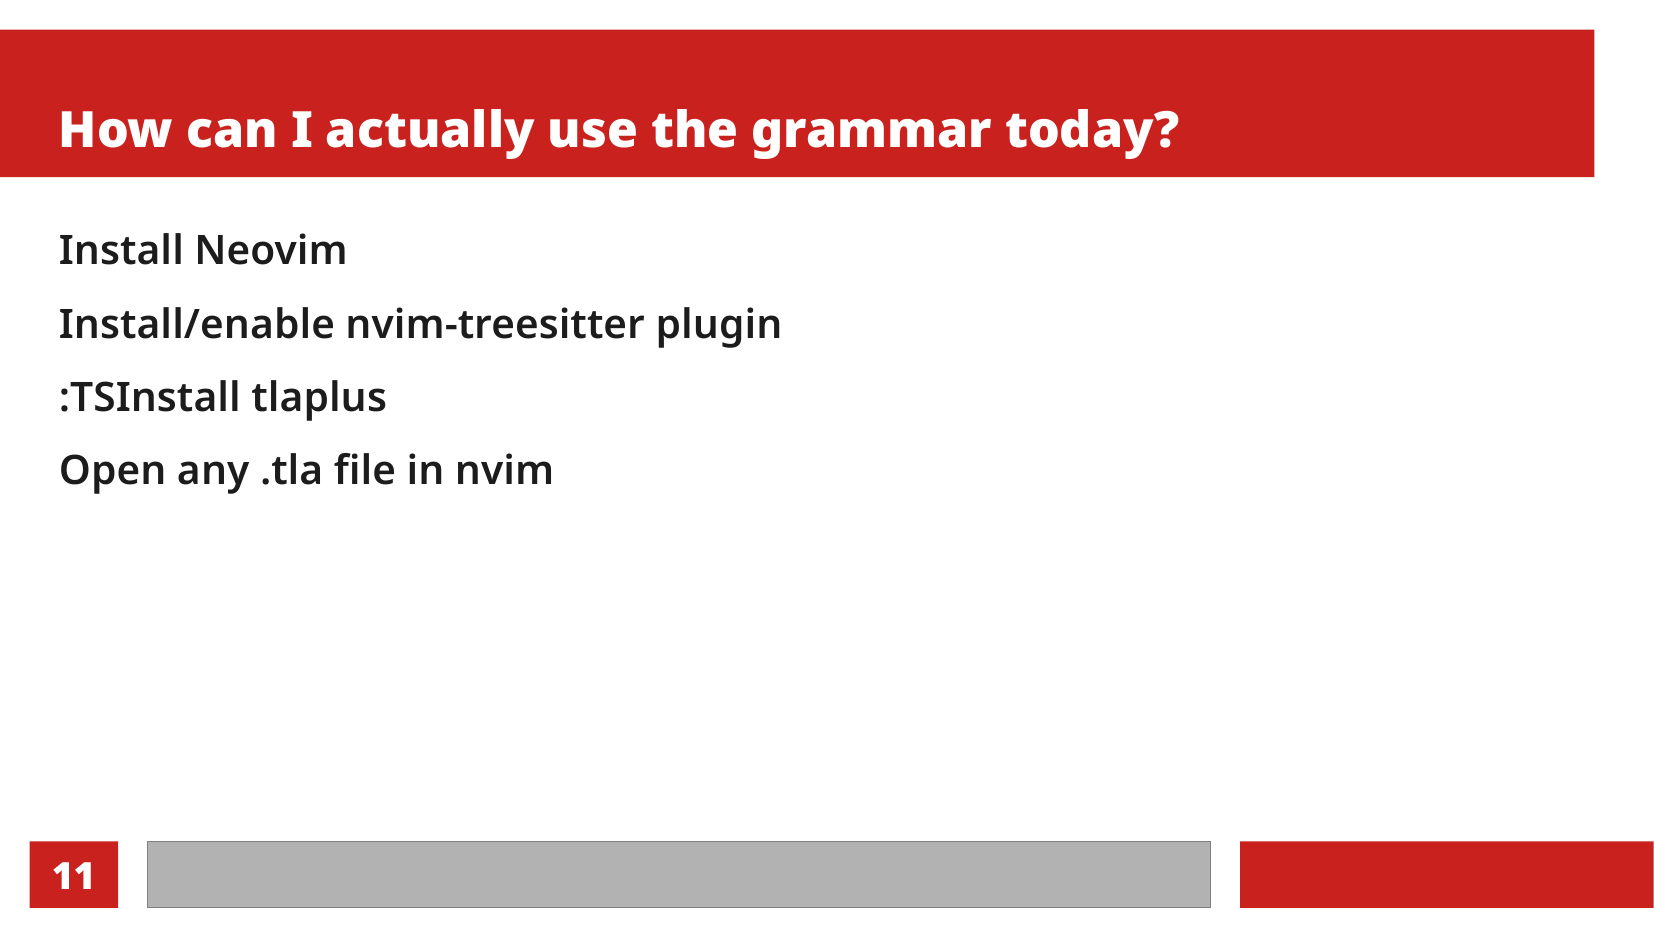

# How can I actually use the grammar today?
Install Neovim
Install/enable nvim-treesitter plugin
:TSInstall tlaplus
Open any .tla file in nvim
11